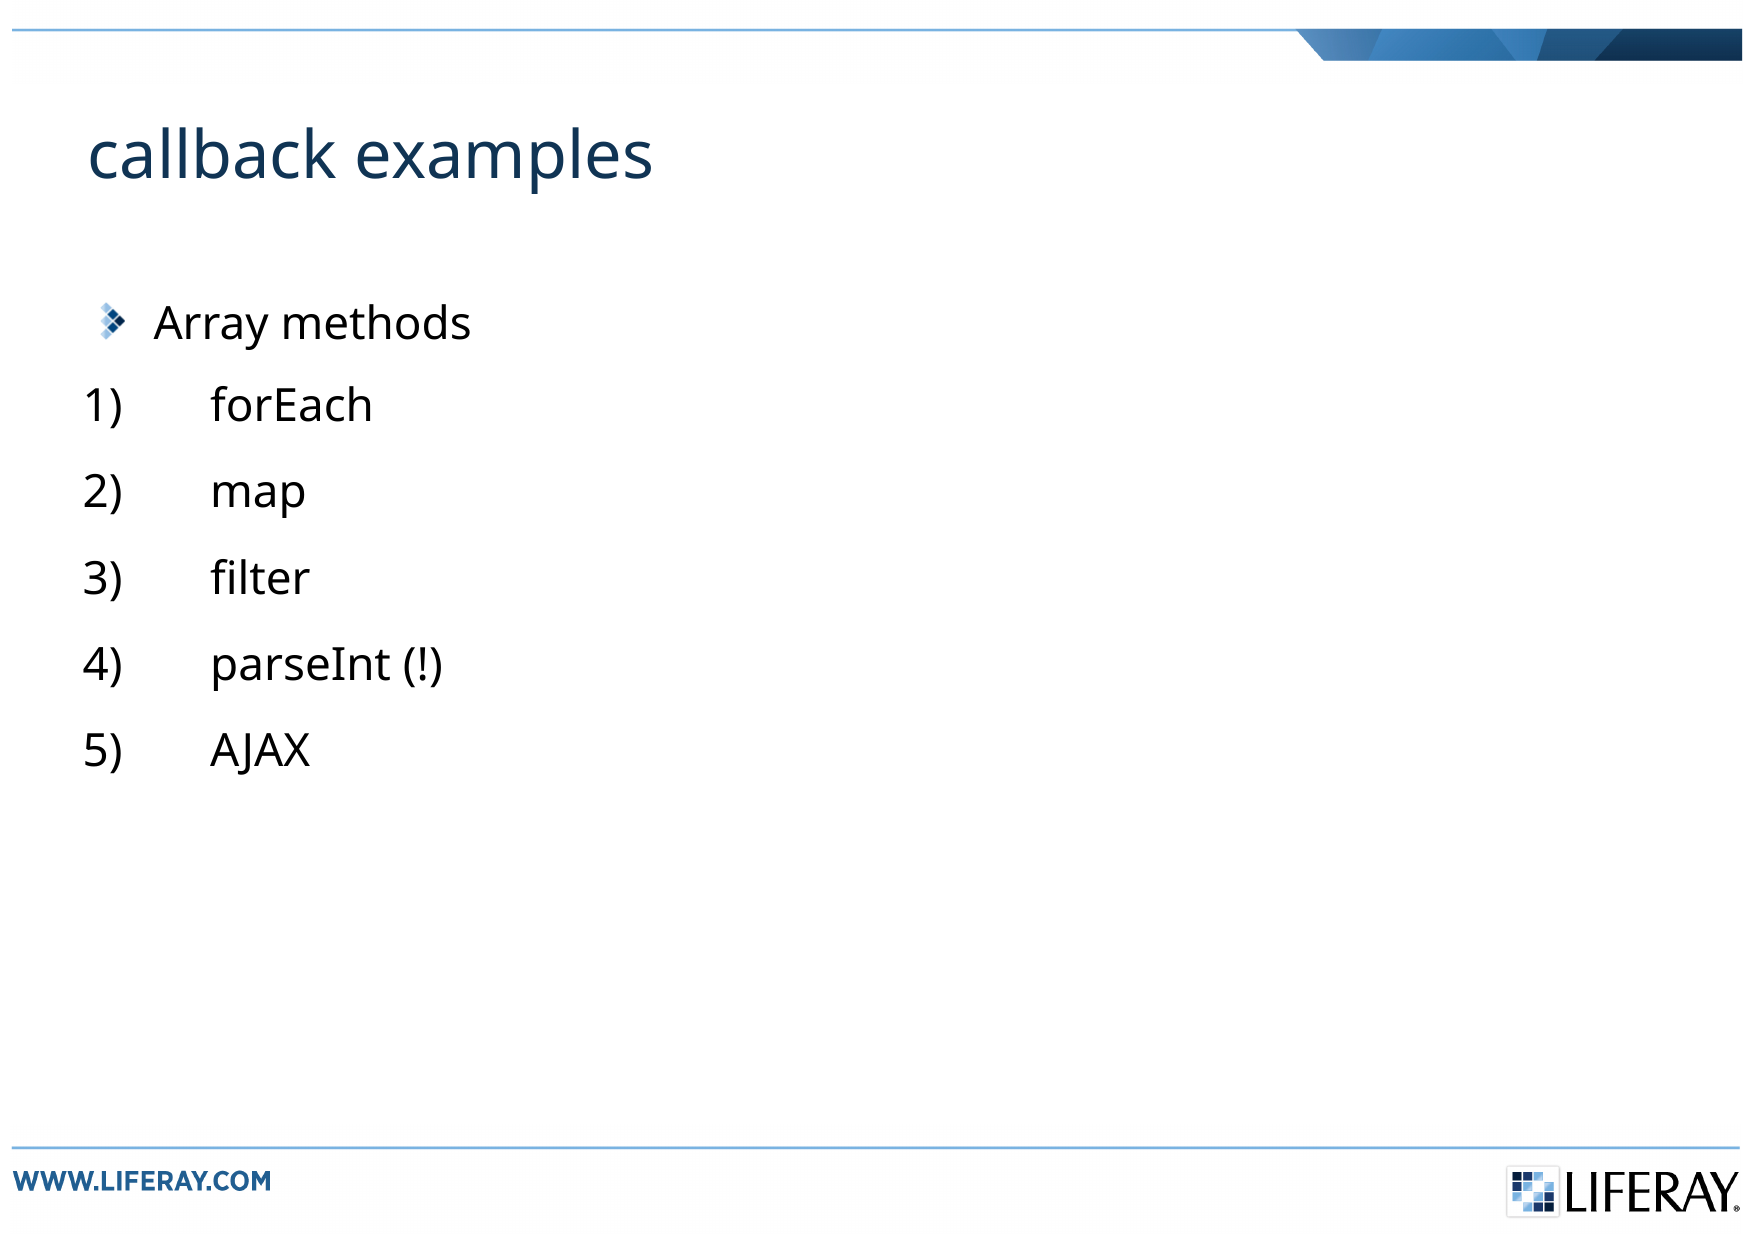

# callback examples
Array methods
forEach
map
filter
parseInt (!)
AJAX